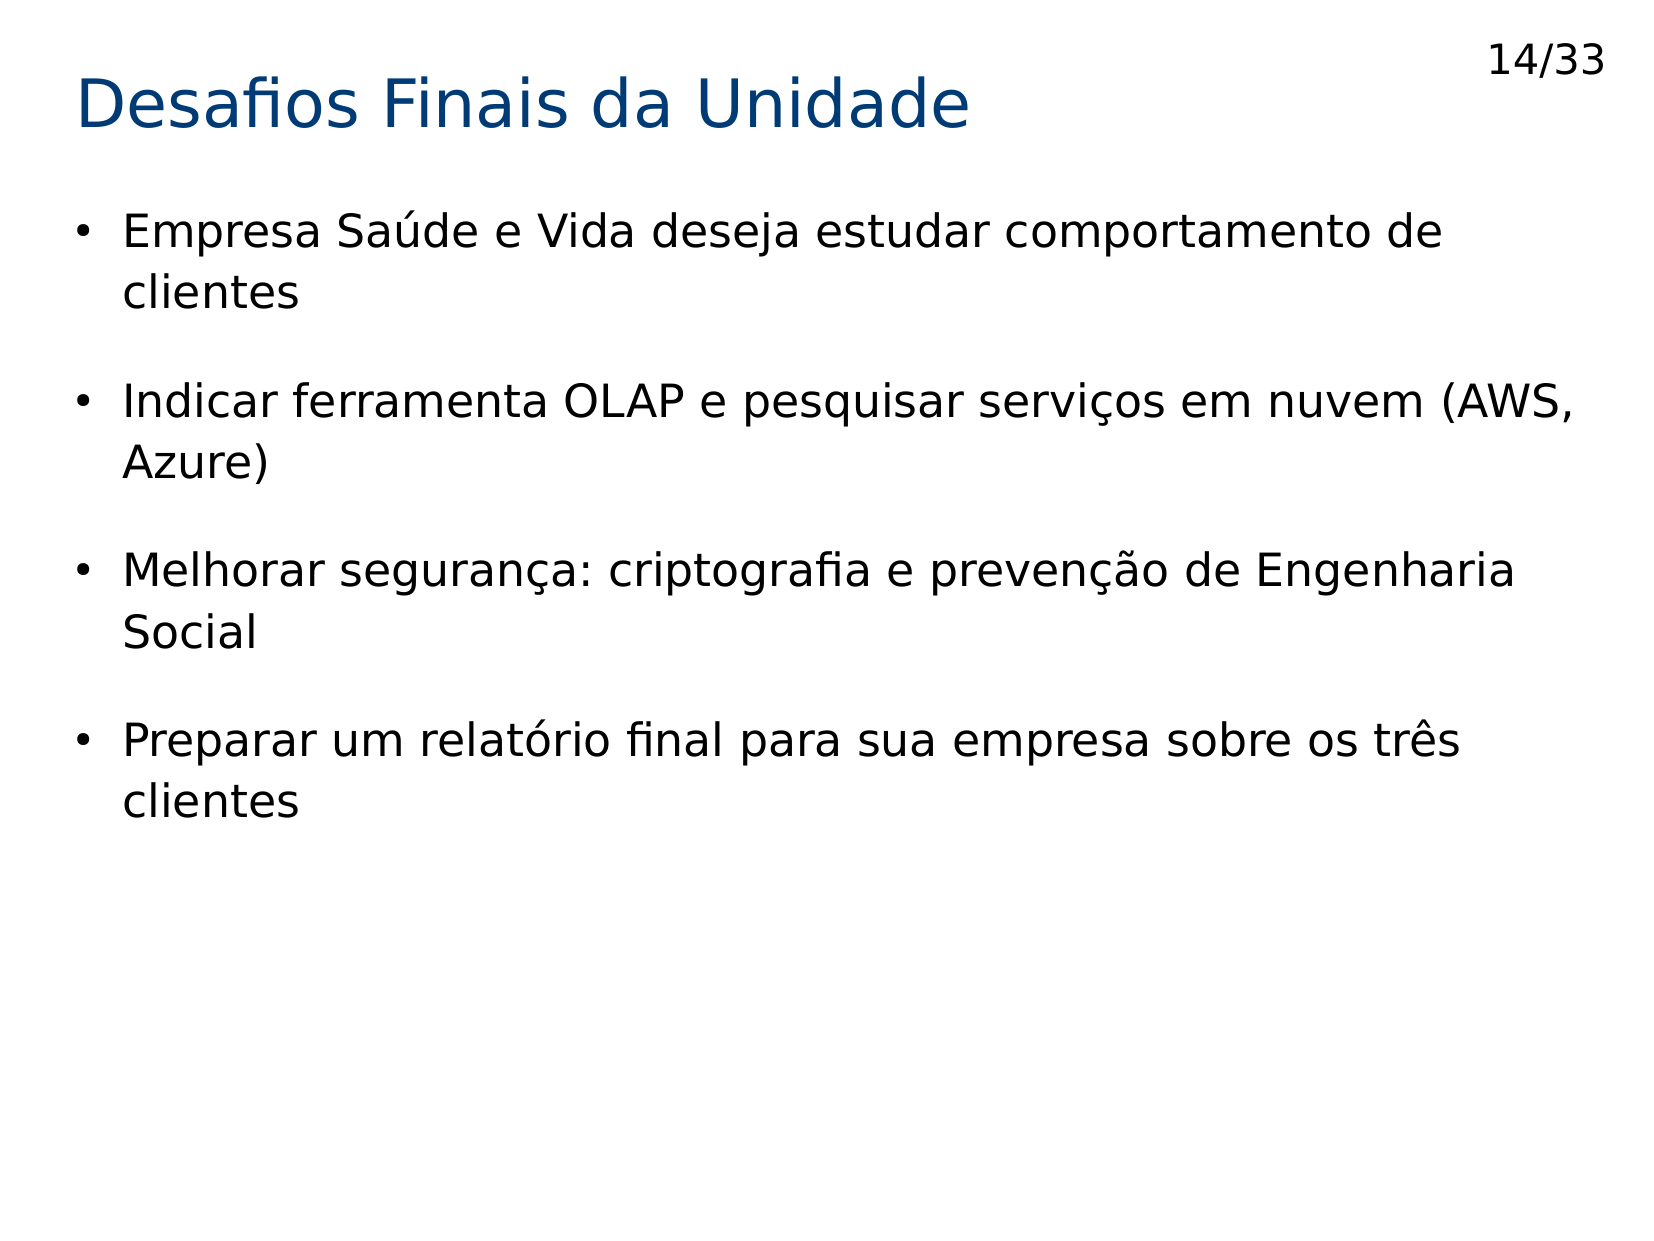

# Desafios Finais da Unidade
14
Empresa Saúde e Vida deseja estudar comportamento de clientes
Indicar ferramenta OLAP e pesquisar serviços em nuvem (AWS, Azure)
Melhorar segurança: criptografia e prevenção de Engenharia Social
Preparar um relatório final para sua empresa sobre os três clientes